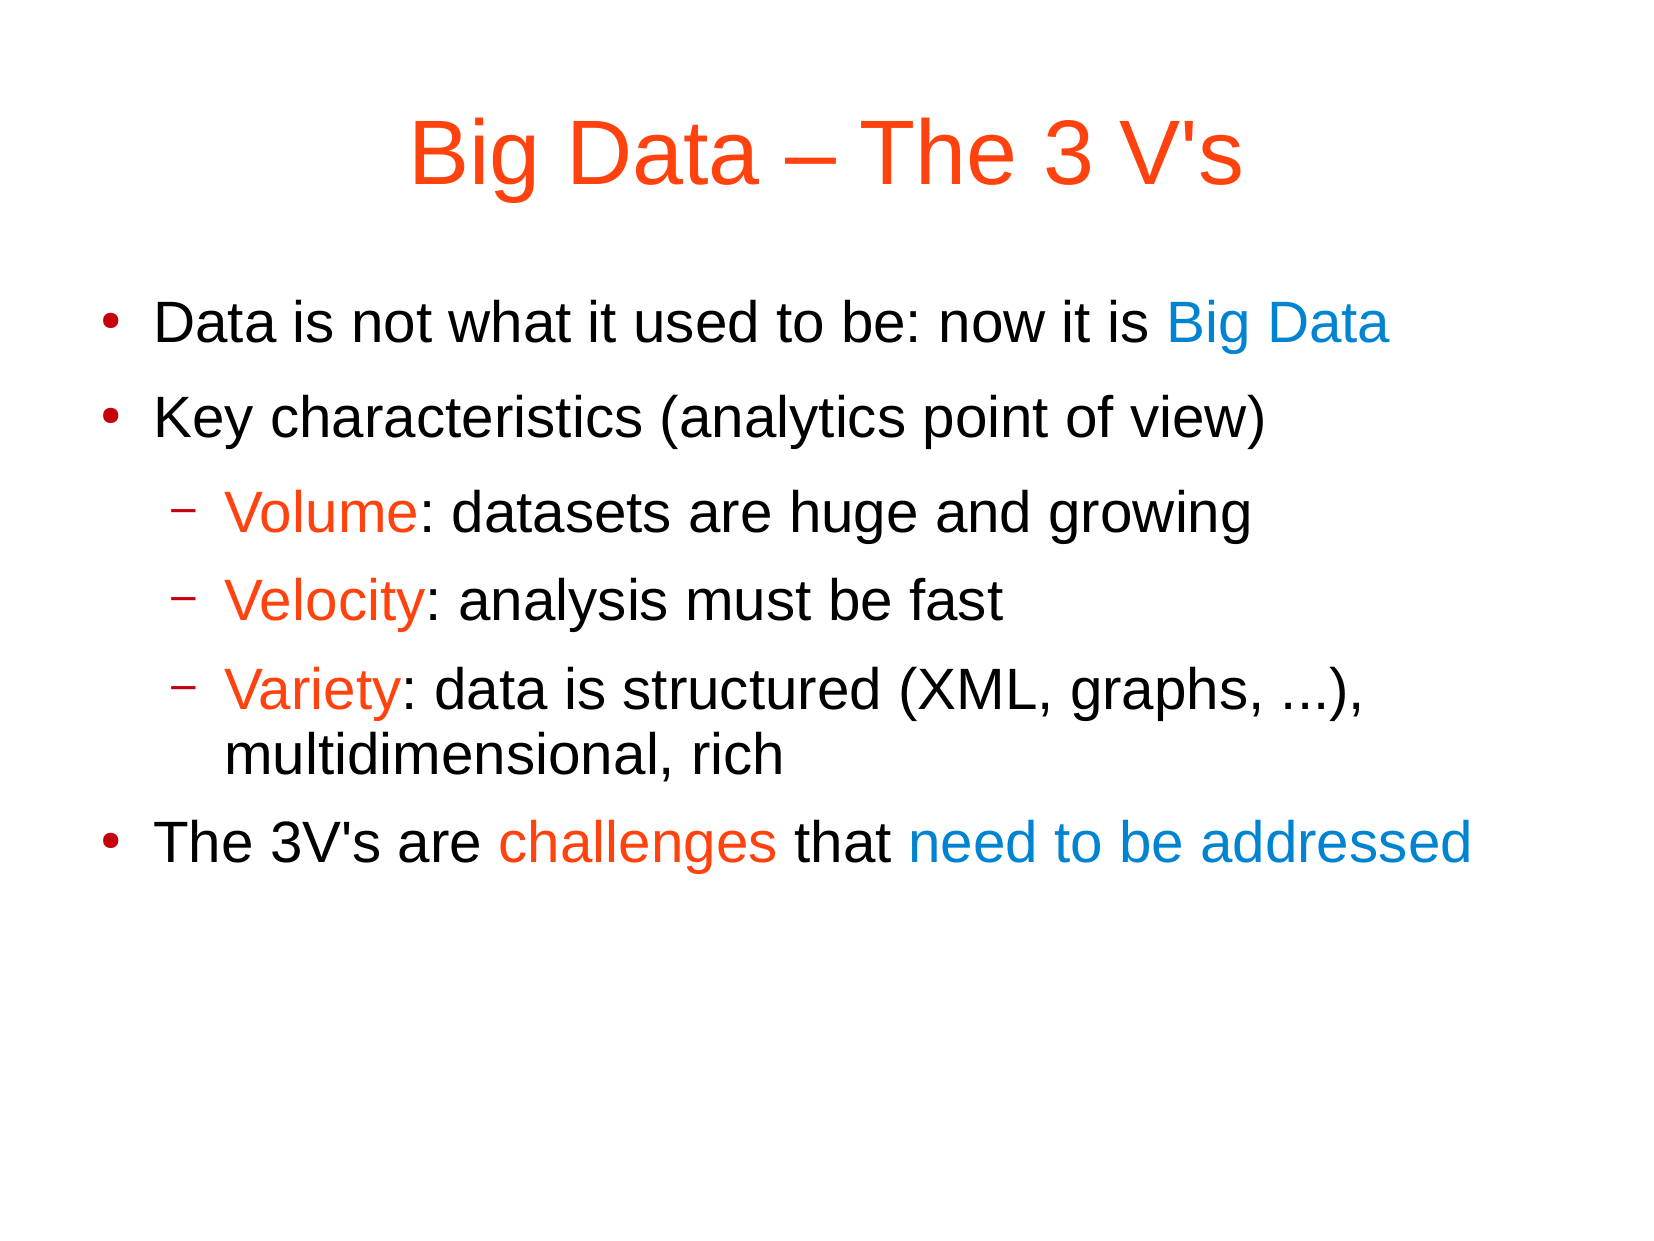

# Big Data – The 3 V's
Data is not what it used to be: now it is Big Data
Key characteristics (analytics point of view)
Volume: datasets are huge and growing
Velocity: analysis must be fast
Variety: data is structured (XML, graphs, ...), multidimensional, rich
The 3V's are challenges that need to be addressed